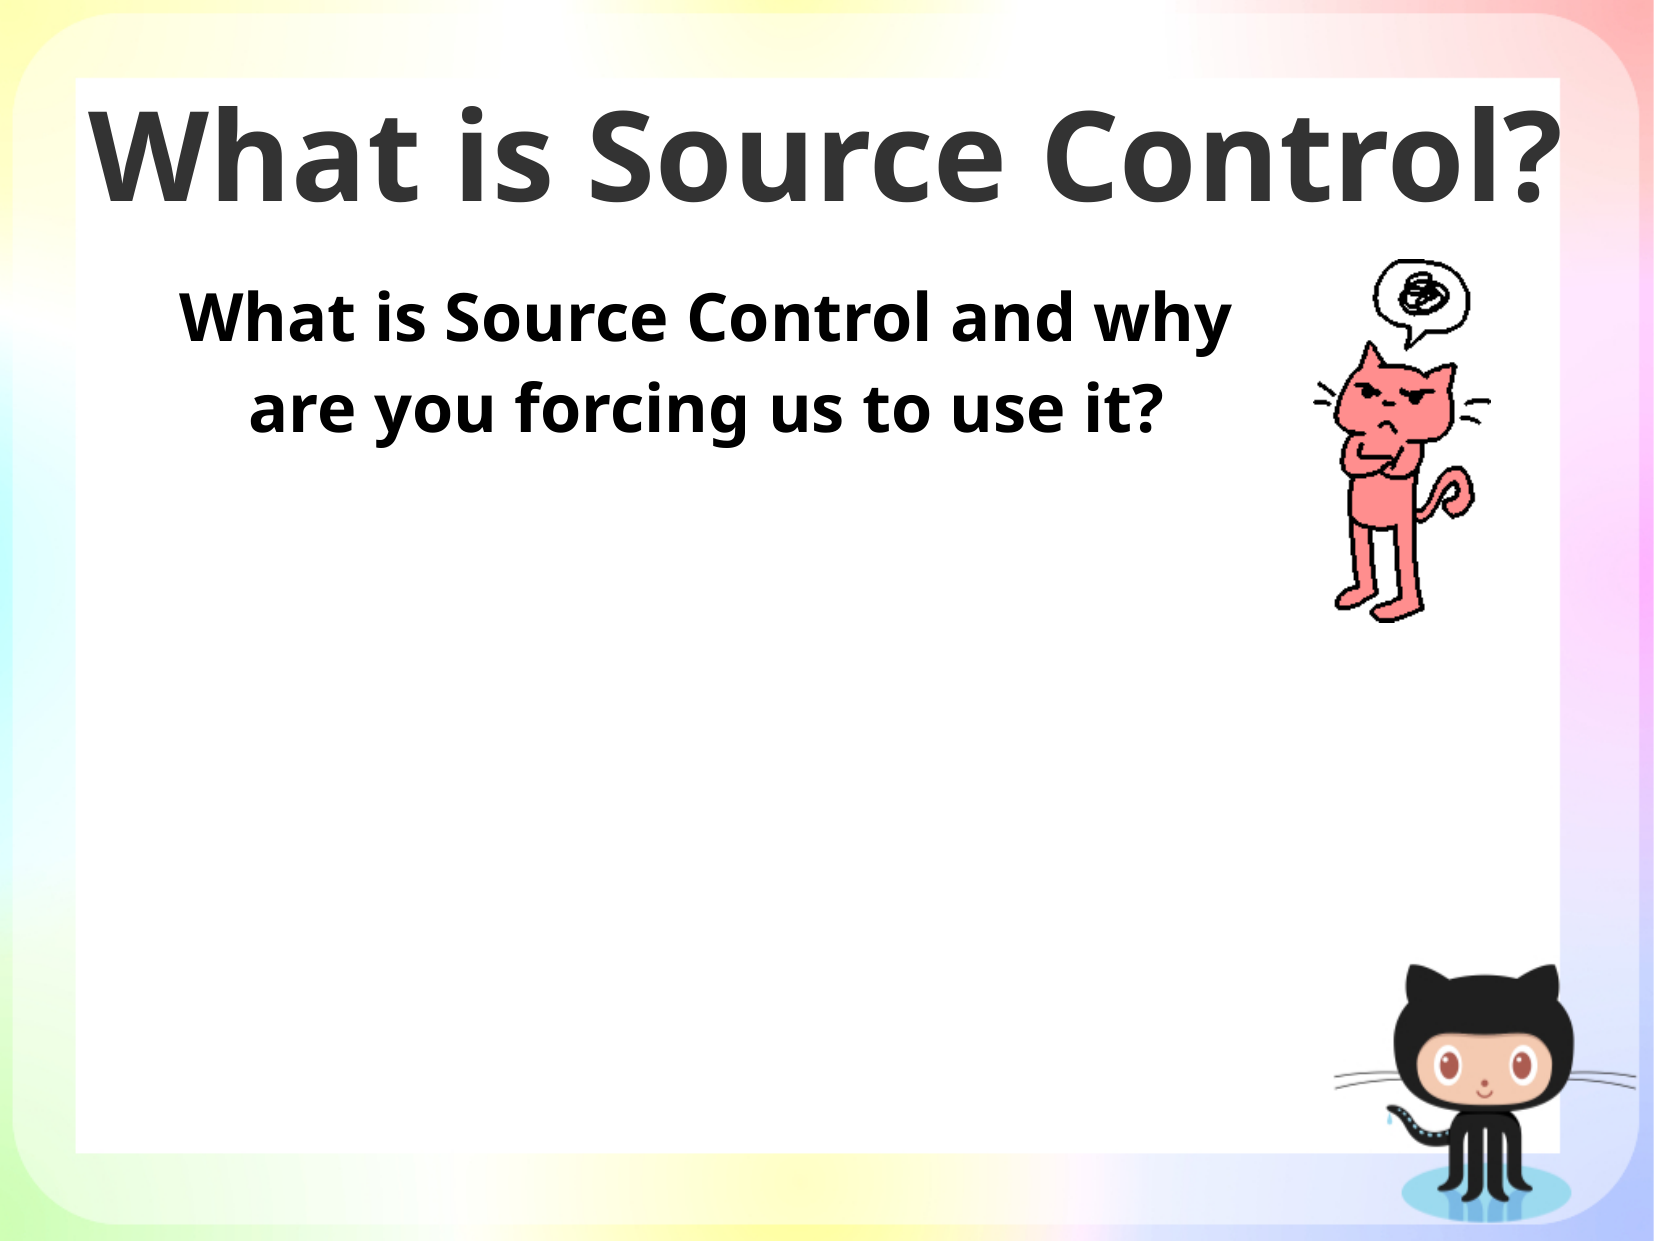

# What is Source Control?
What is Source Control and why are you forcing us to use it?